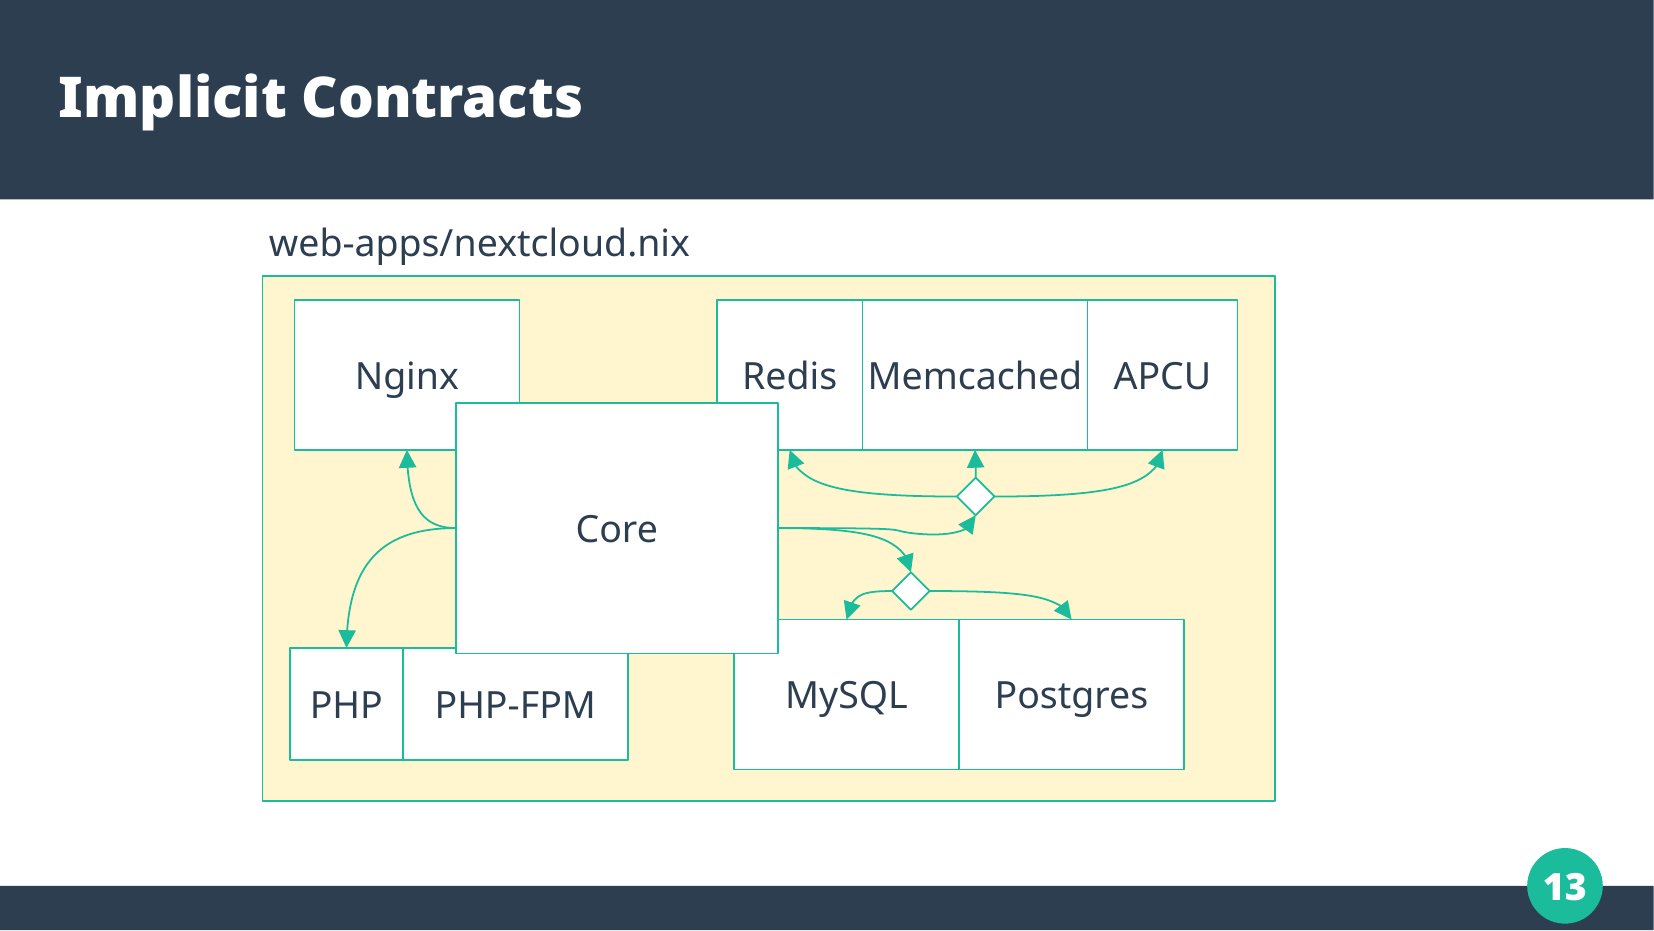

# Implicit Contracts
web-apps/nextcloud.nix
Nginx
Redis
Memcached
APCU
Core
MySQL
Postgres
PHP
PHP-FPM